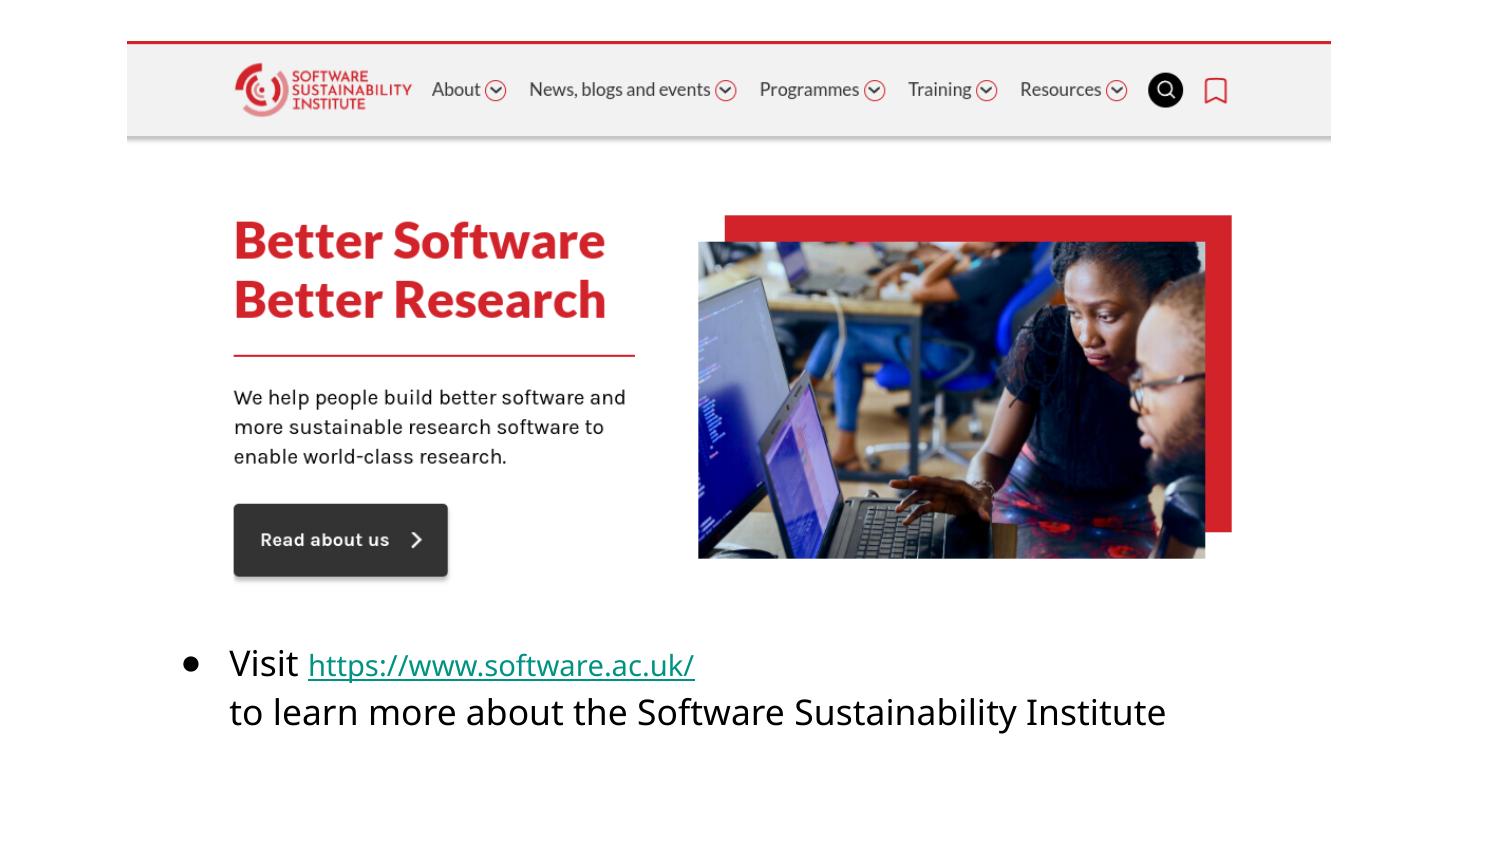

Visit https://www.software.ac.uk/
to learn more about the Software Sustainability Institute